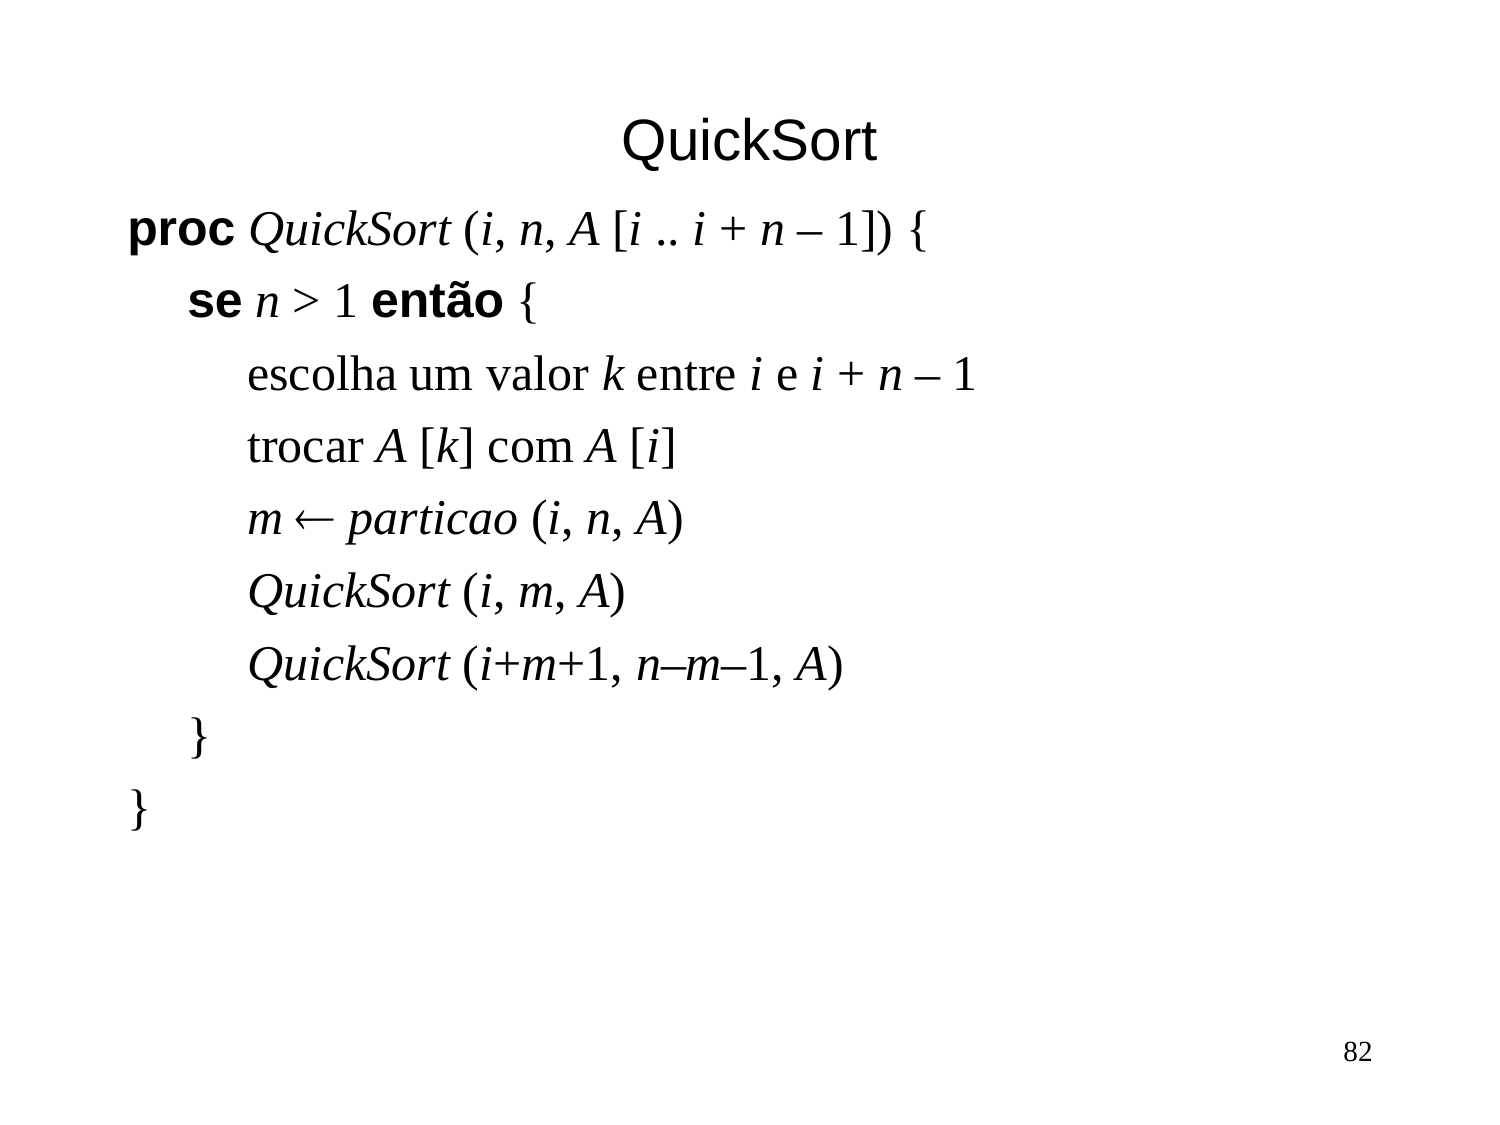

# QuickSort
proc QuickSort (i, n, A [i .. i + n – 1]) {
 se n > 1 então {
 escolha um valor k entre i e i + n – 1
 trocar A [k] com A [i]
 m  particao (i, n, A)
 QuickSort (i, m, A)
 QuickSort (i+m+1, n–m–1, A)
 }
}
82